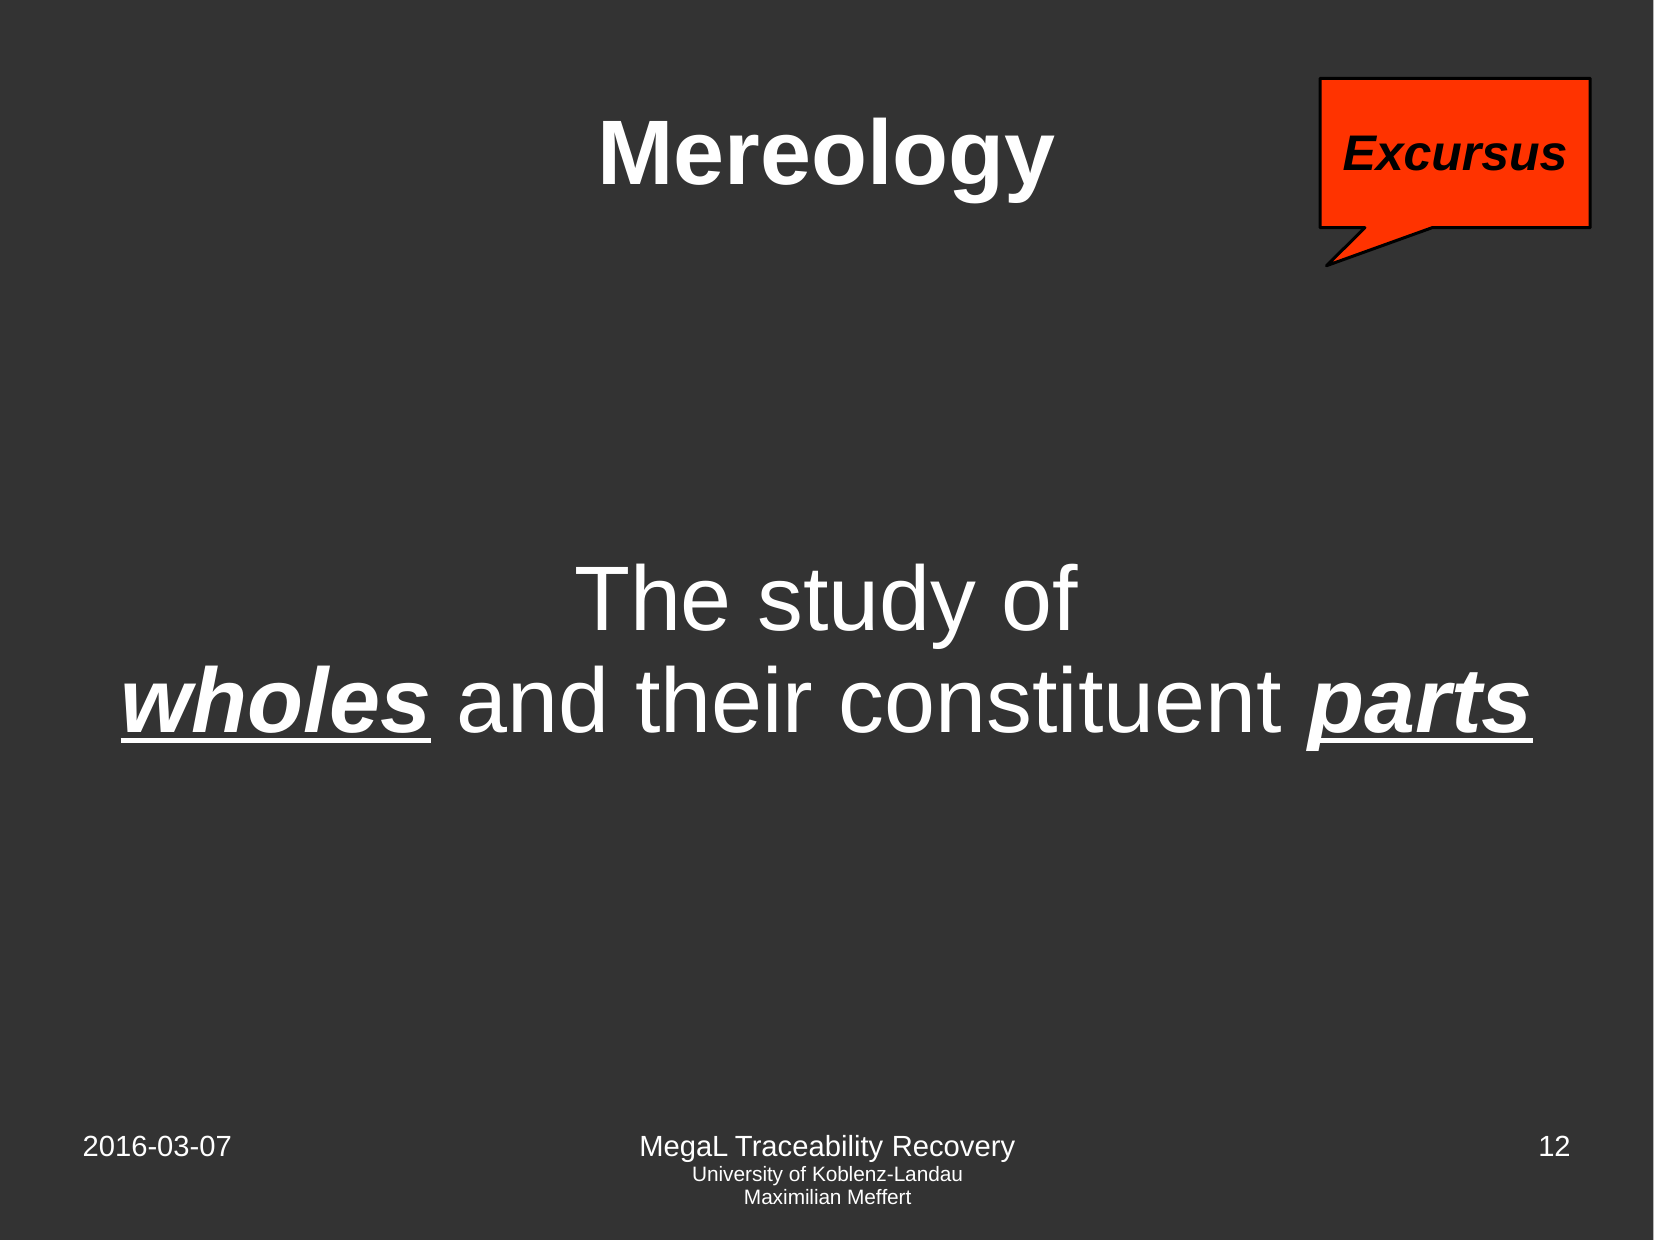

# Mereology
Excursus
The study of
wholes and their constituent parts
2016-03-07
MegaL Traceability Recovery
12